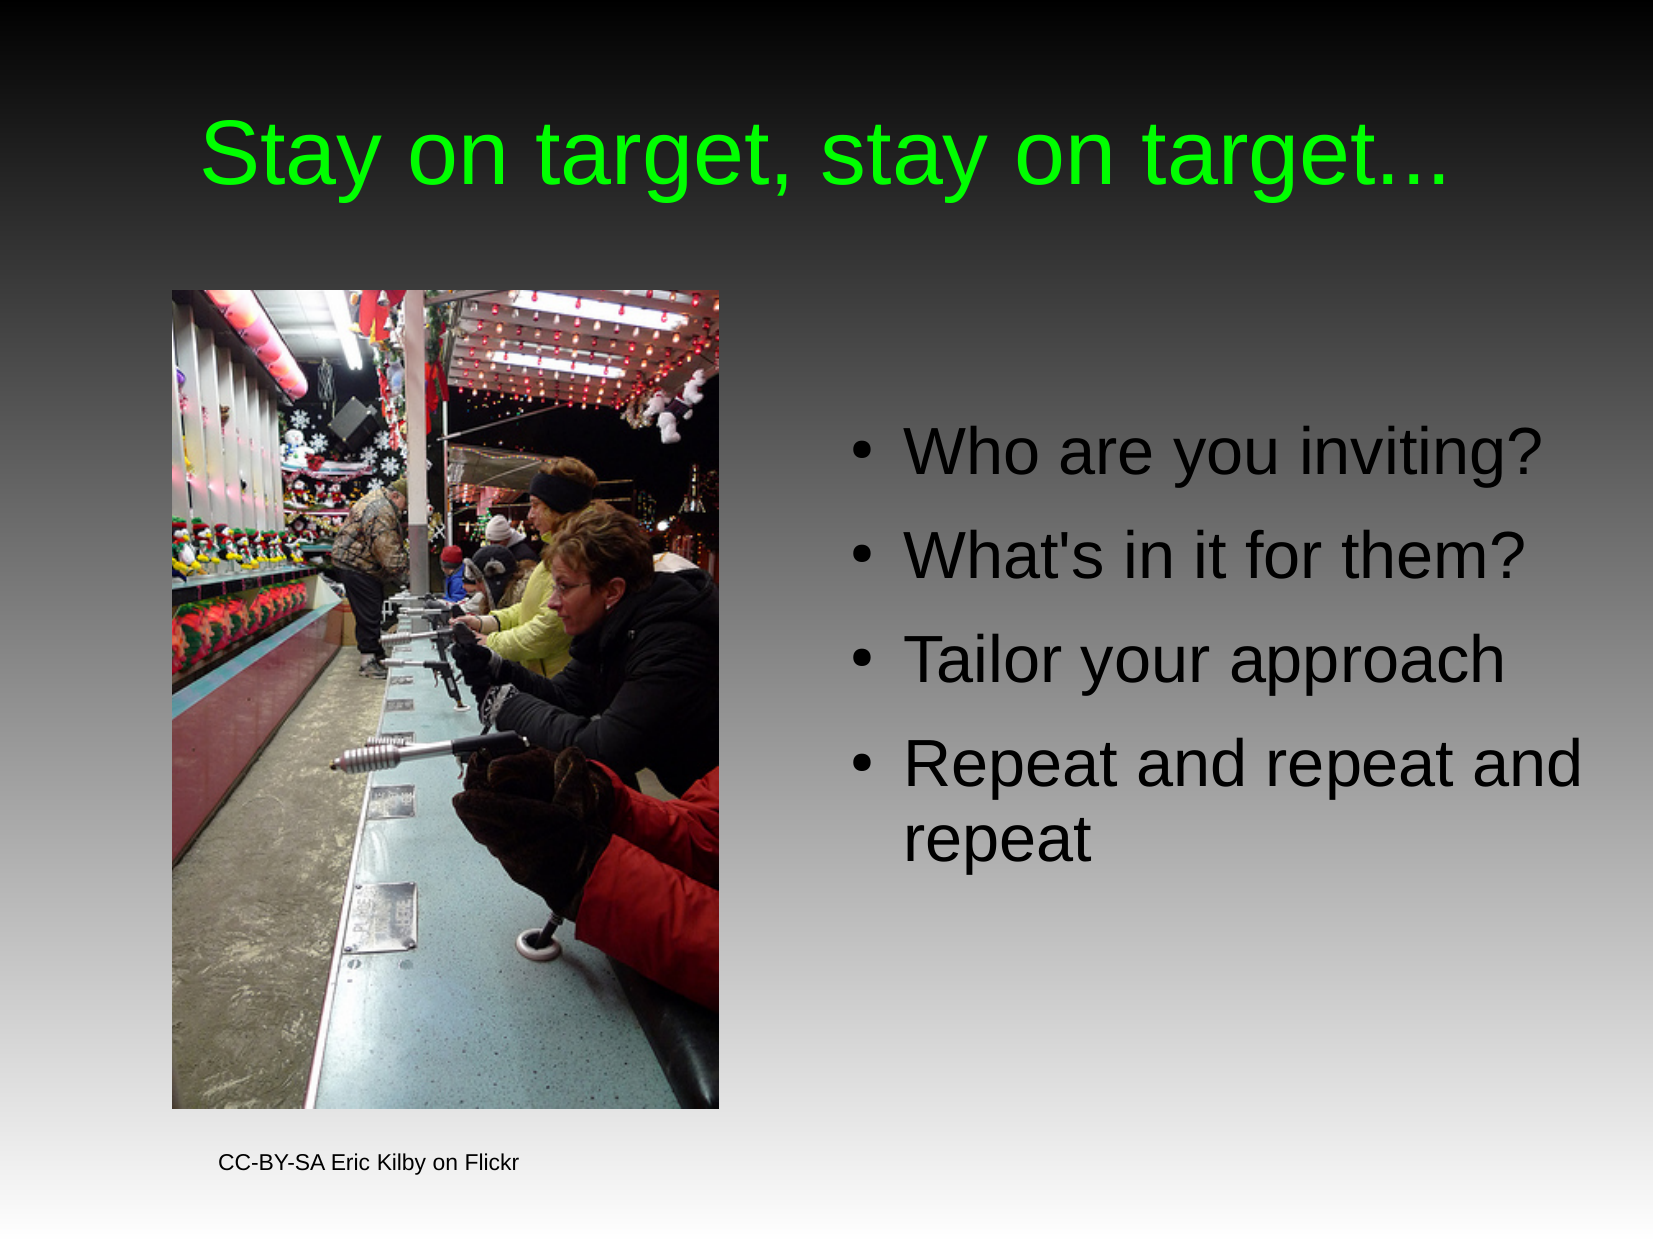

# Stay on target, stay on target...
Who are you inviting?
What's in it for them?
Tailor your approach
Repeat and repeat and repeat
CC-BY-SA Eric Kilby on Flickr